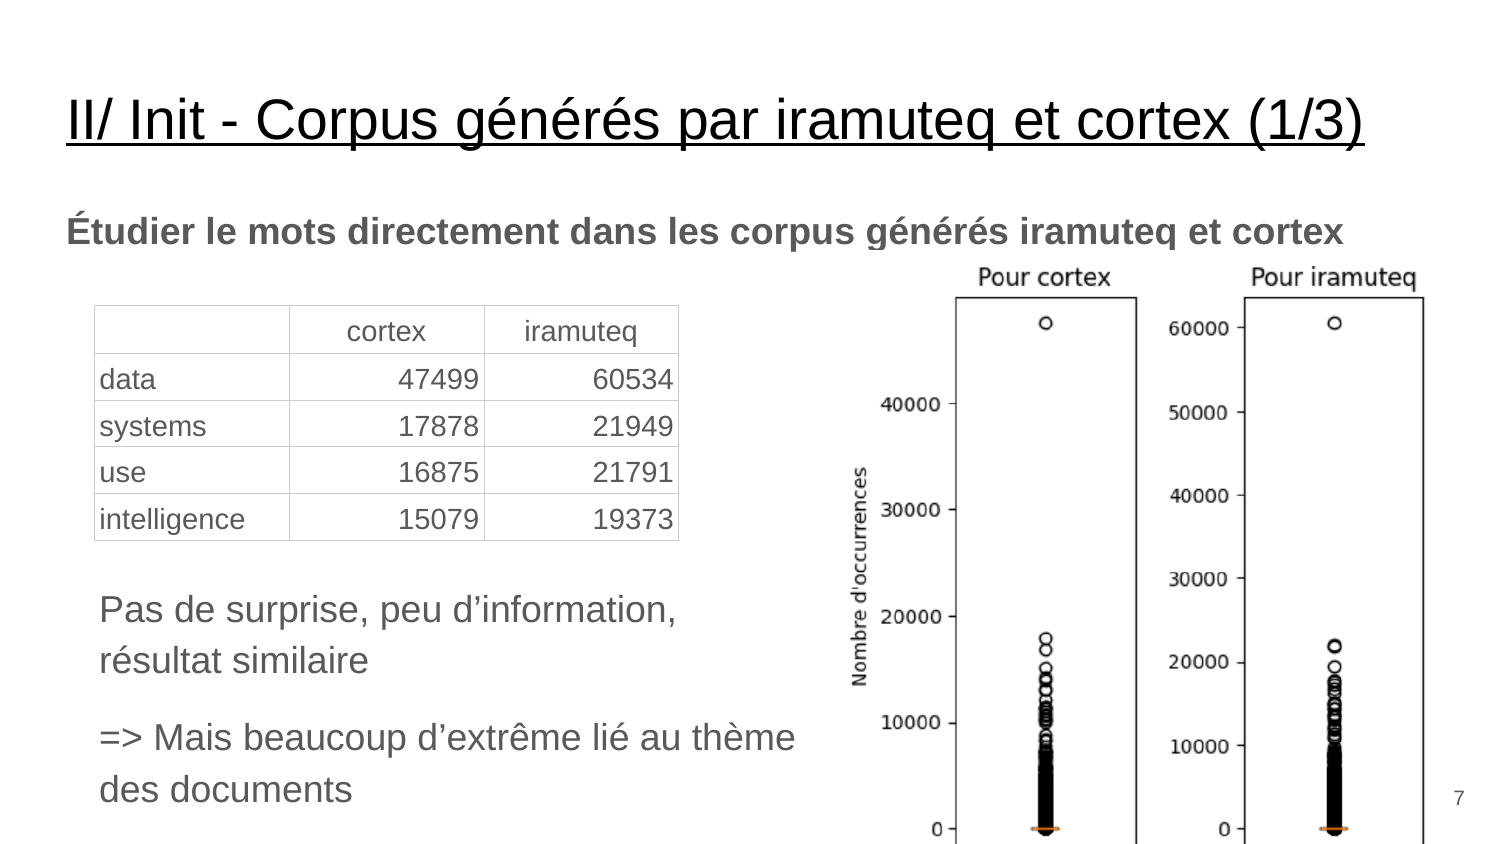

# II/ Init - Corpus générés par iramuteq et cortex (1/3)
Étudier le mots directement dans les corpus générés iramuteq et cortex
| | cortex | iramuteq |
| --- | --- | --- |
| data | 47499 | 60534 |
| systems | 17878 | 21949 |
| use | 16875 | 21791 |
| intelligence | 15079 | 19373 |
Pas de surprise, peu d’information, résultat similaire
=> Mais beaucoup d’extrême lié au thème des documents